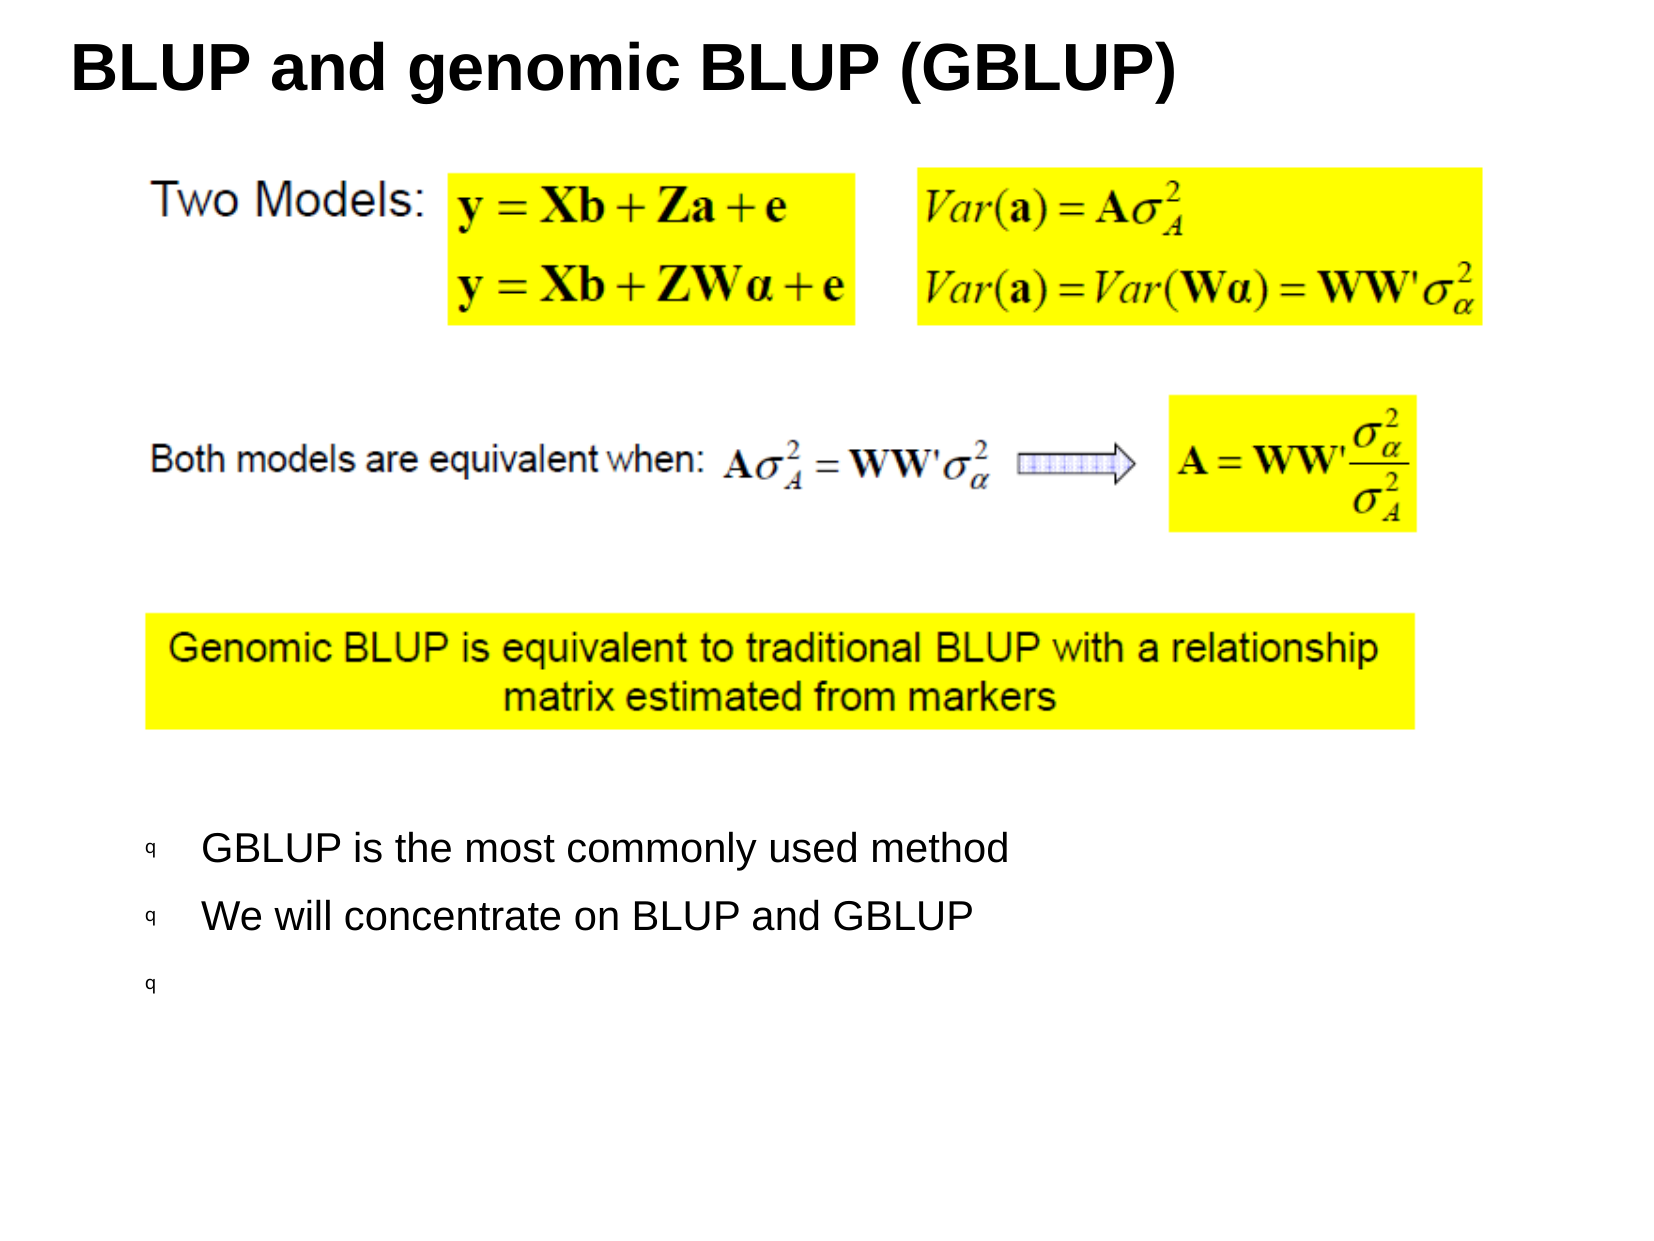

BLUP and genomic BLUP (GBLUP)
# GBLUP is the most commonly used method
We will concentrate on BLUP and GBLUP